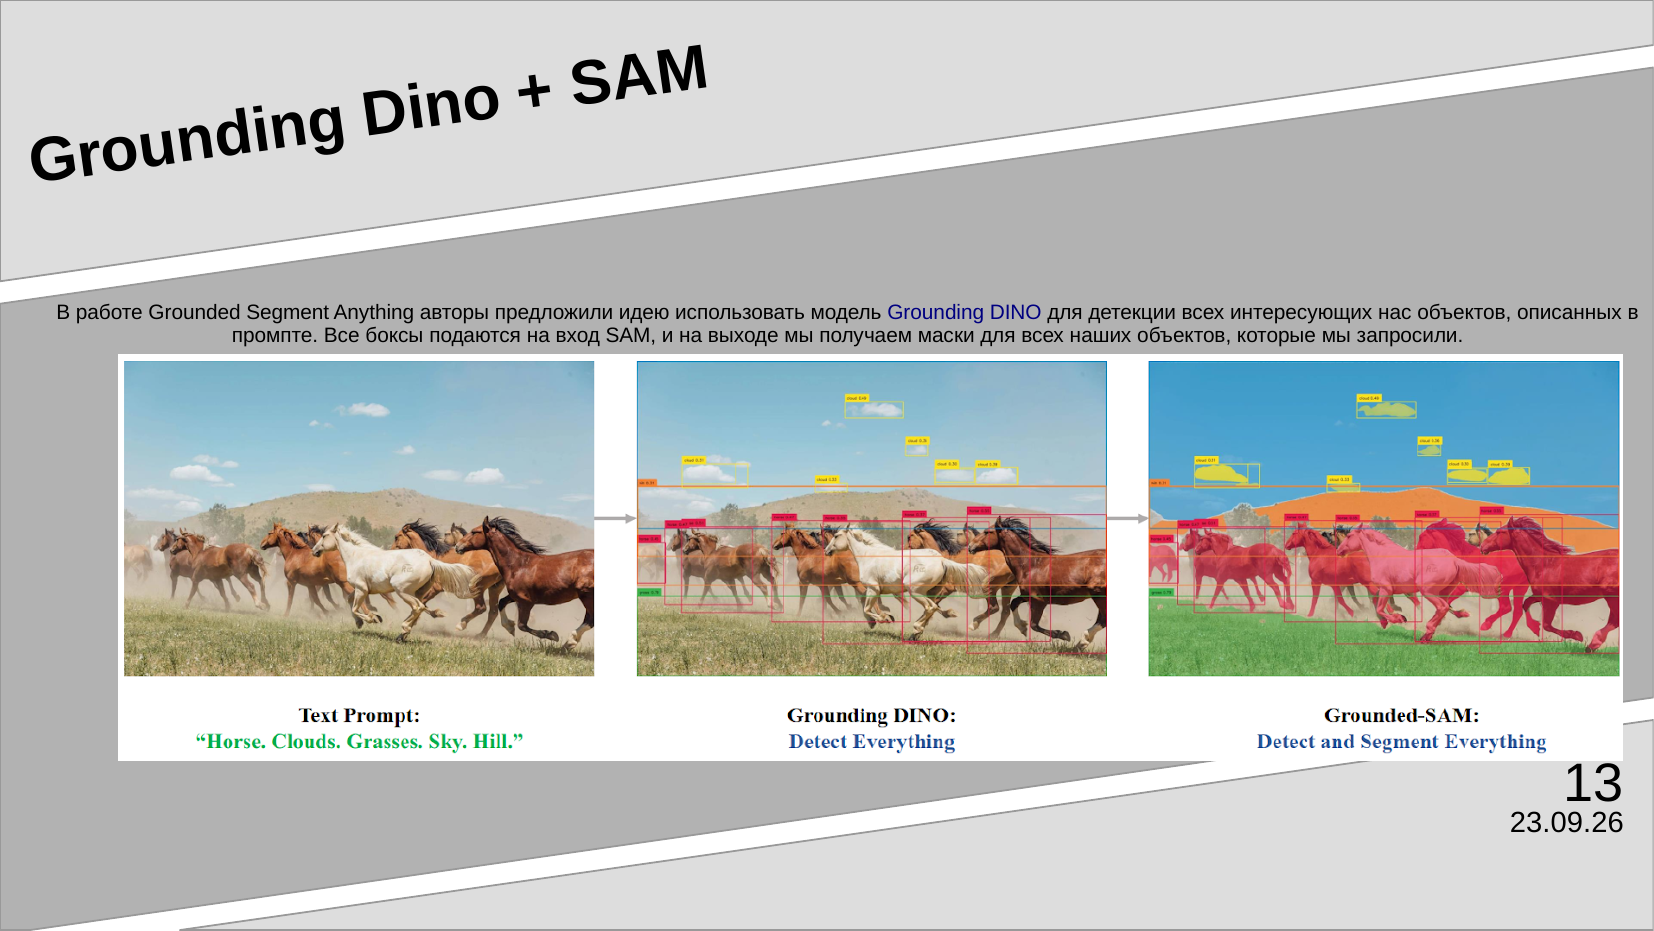

# Grounding Dino + SAM
В работе Grounded Segment Anything авторы предложили идею использовать модель Grounding DINO для детекции всех интересующих нас объектов, описанных в промпте. Все боксы подаются на вход SAM, и на выходе мы получаем маски для всех наших объектов, которые мы запросили.
13